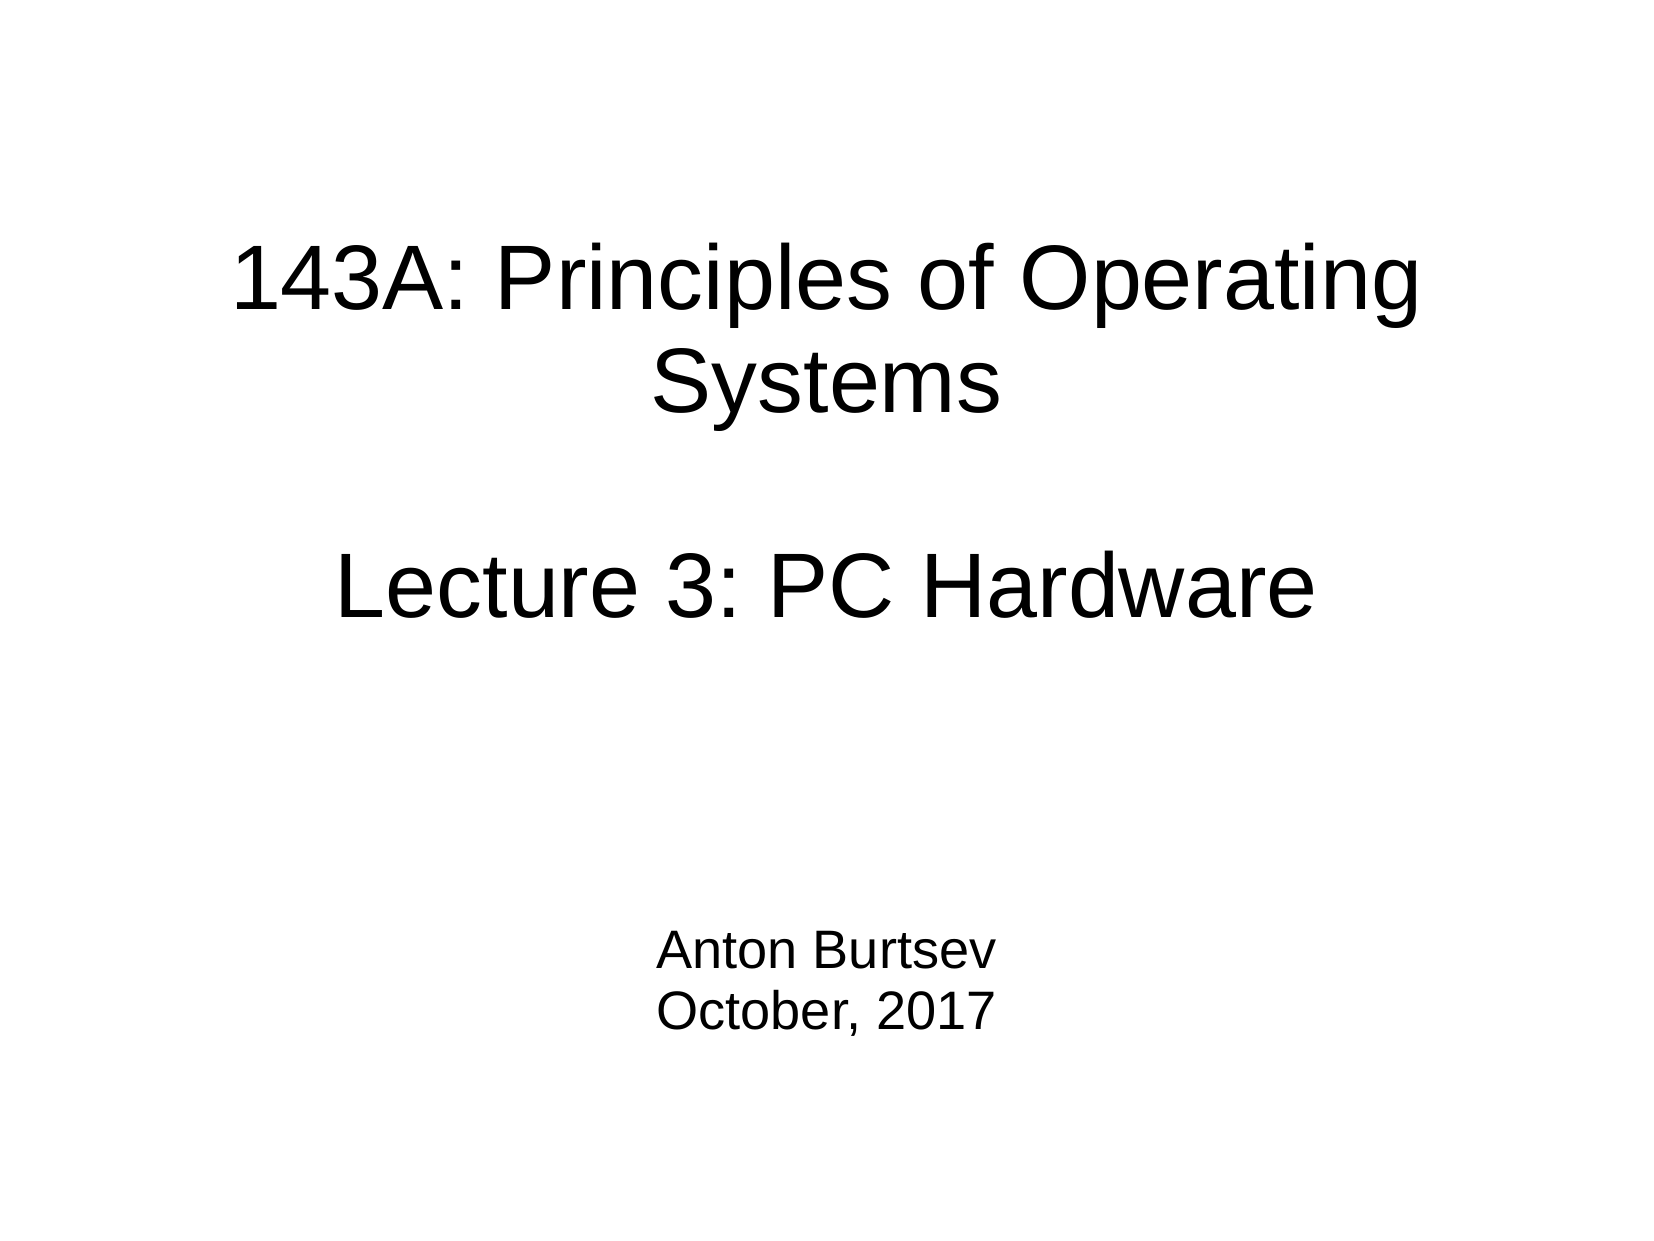

# 143A: Principles of Operating Systems Lecture 3: PC Hardware
Anton Burtsev
October, 2017